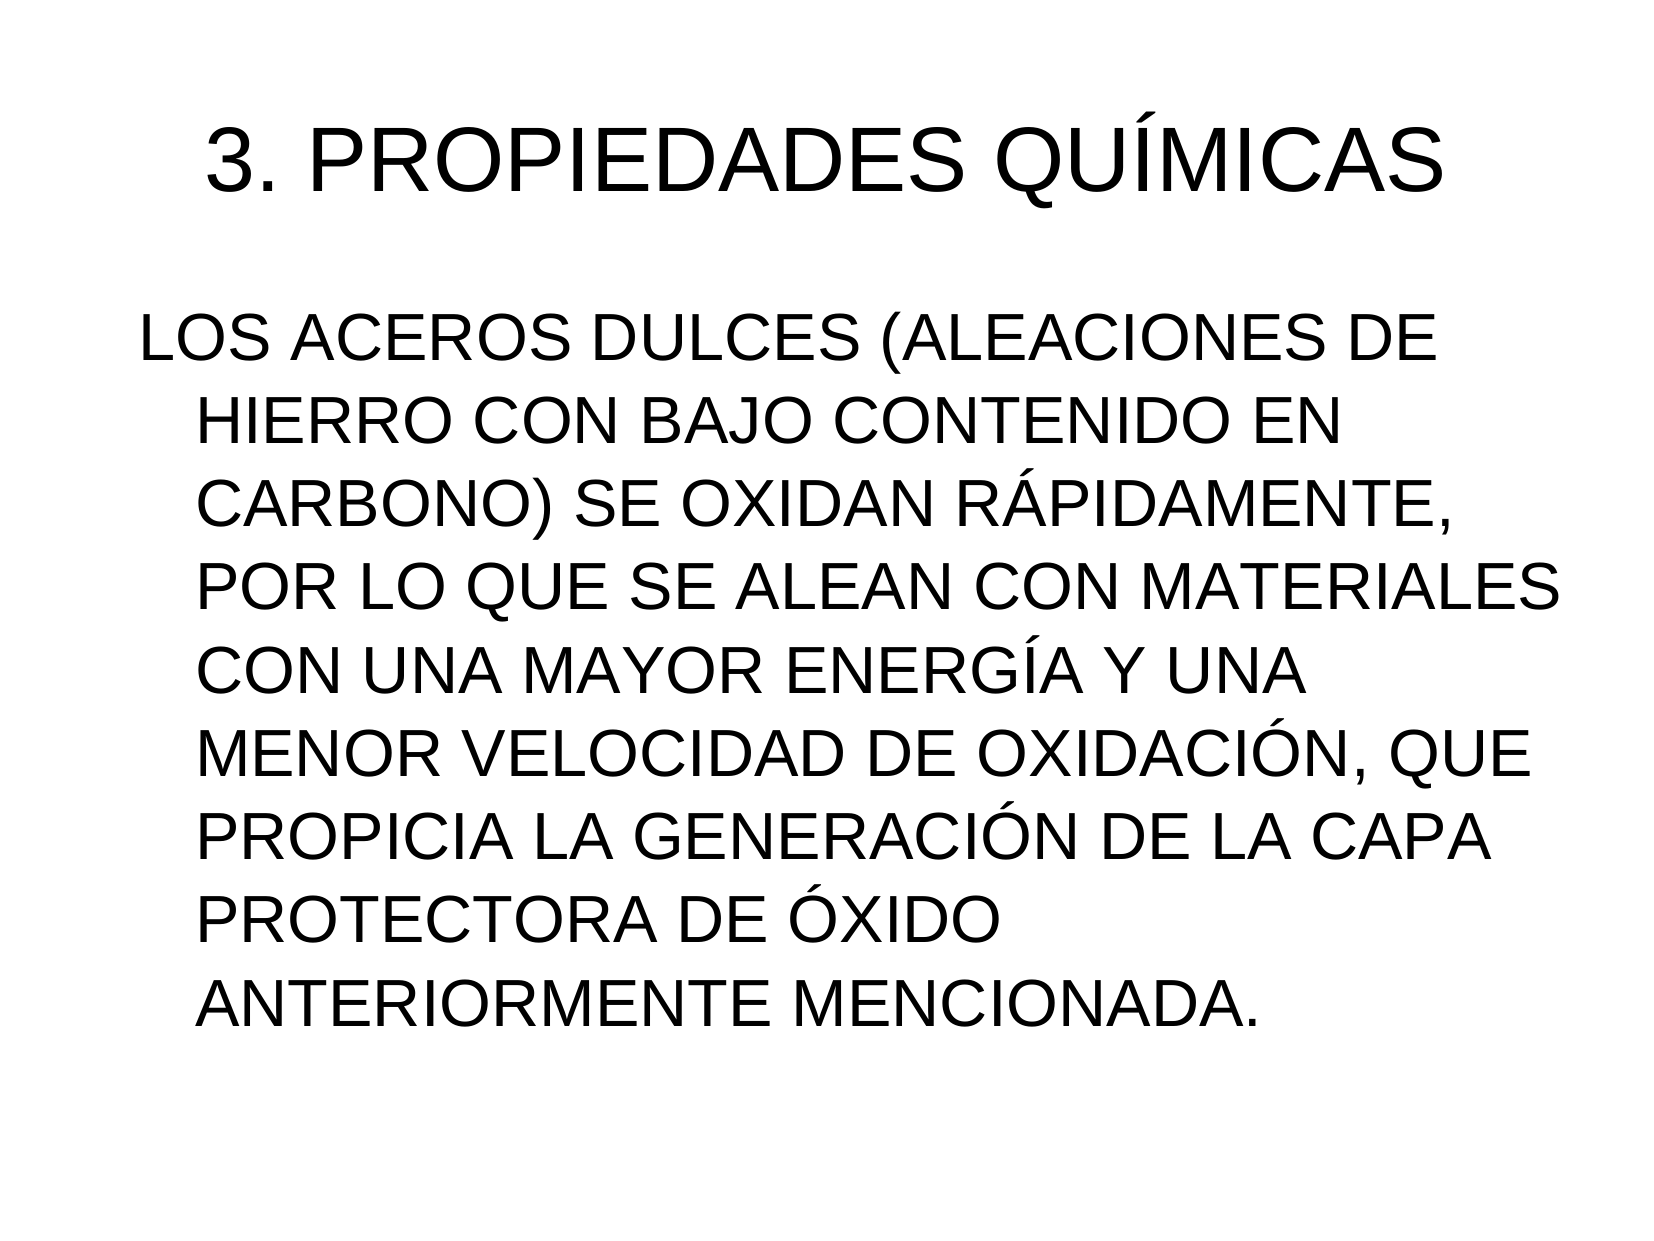

# 3. PROPIEDADES QUÍMICAS
LOS ACEROS DULCES (ALEACIONES DE HIERRO CON BAJO CONTENIDO EN CARBONO) SE OXIDAN RÁPIDAMENTE, POR LO QUE SE ALEAN CON MATERIALES CON UNA MAYOR ENERGÍA Y UNA MENOR VELOCIDAD DE OXIDACIÓN, QUE PROPICIA LA GENERACIÓN DE LA CAPA PROTECTORA DE ÓXIDO ANTERIORMENTE MENCIONADA.